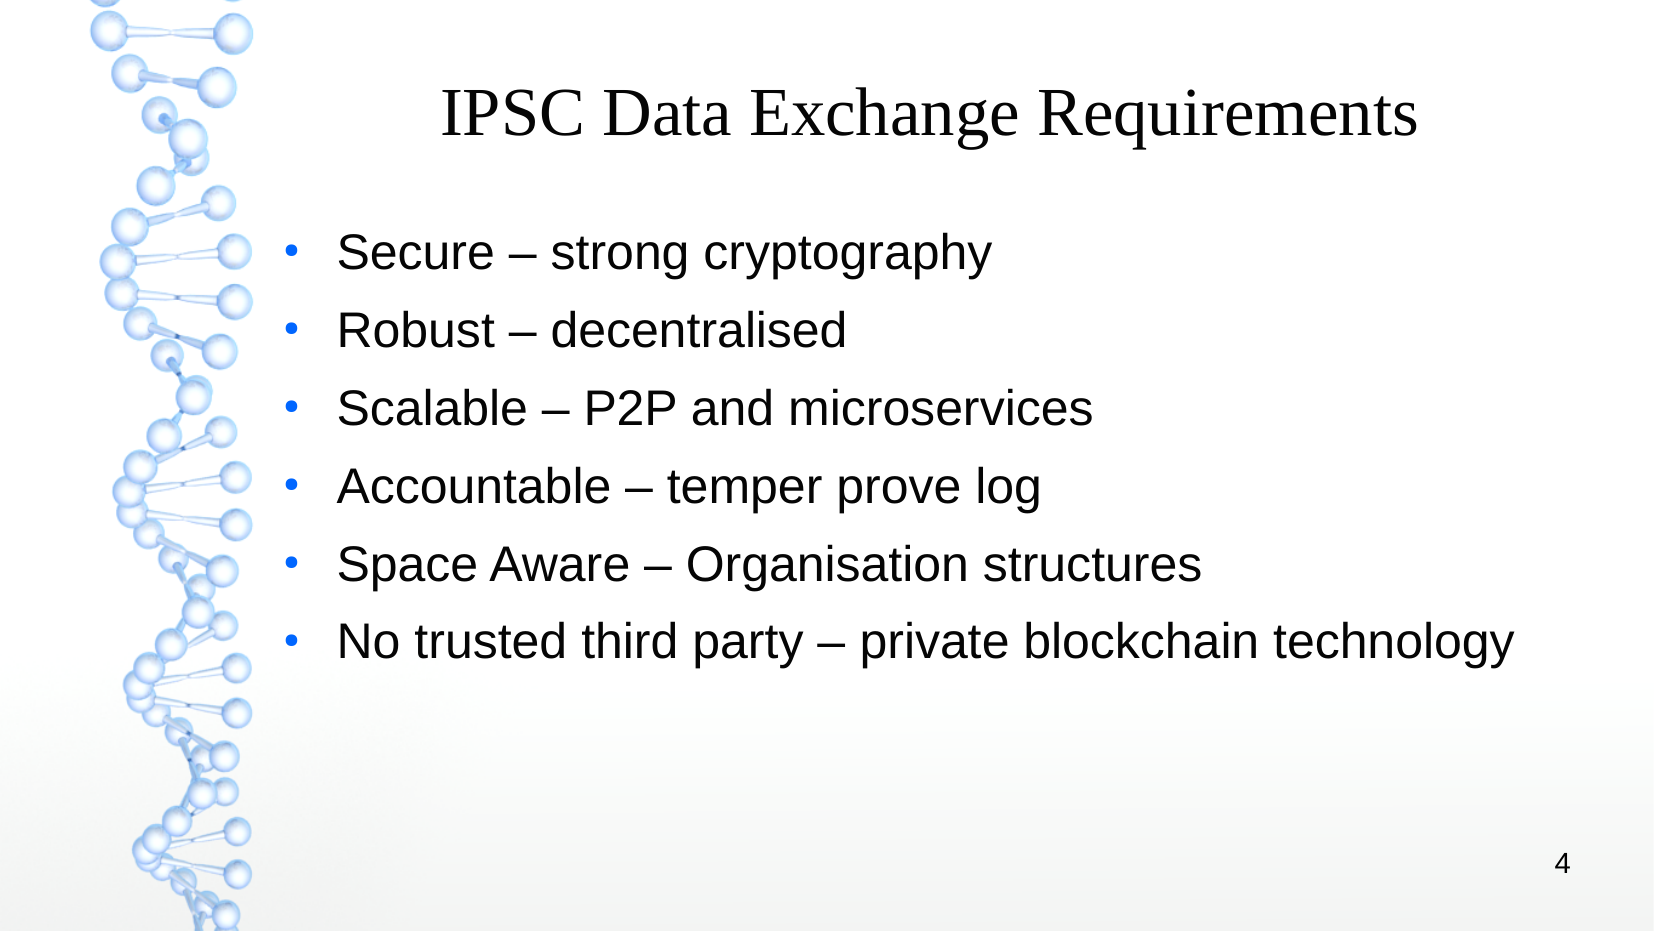

# IPSC Data Exchange Requirements
Secure – strong cryptography
Robust – decentralised
Scalable – P2P and microservices
Accountable – temper prove log
Space Aware – Organisation structures
No trusted third party – private blockchain technology
4